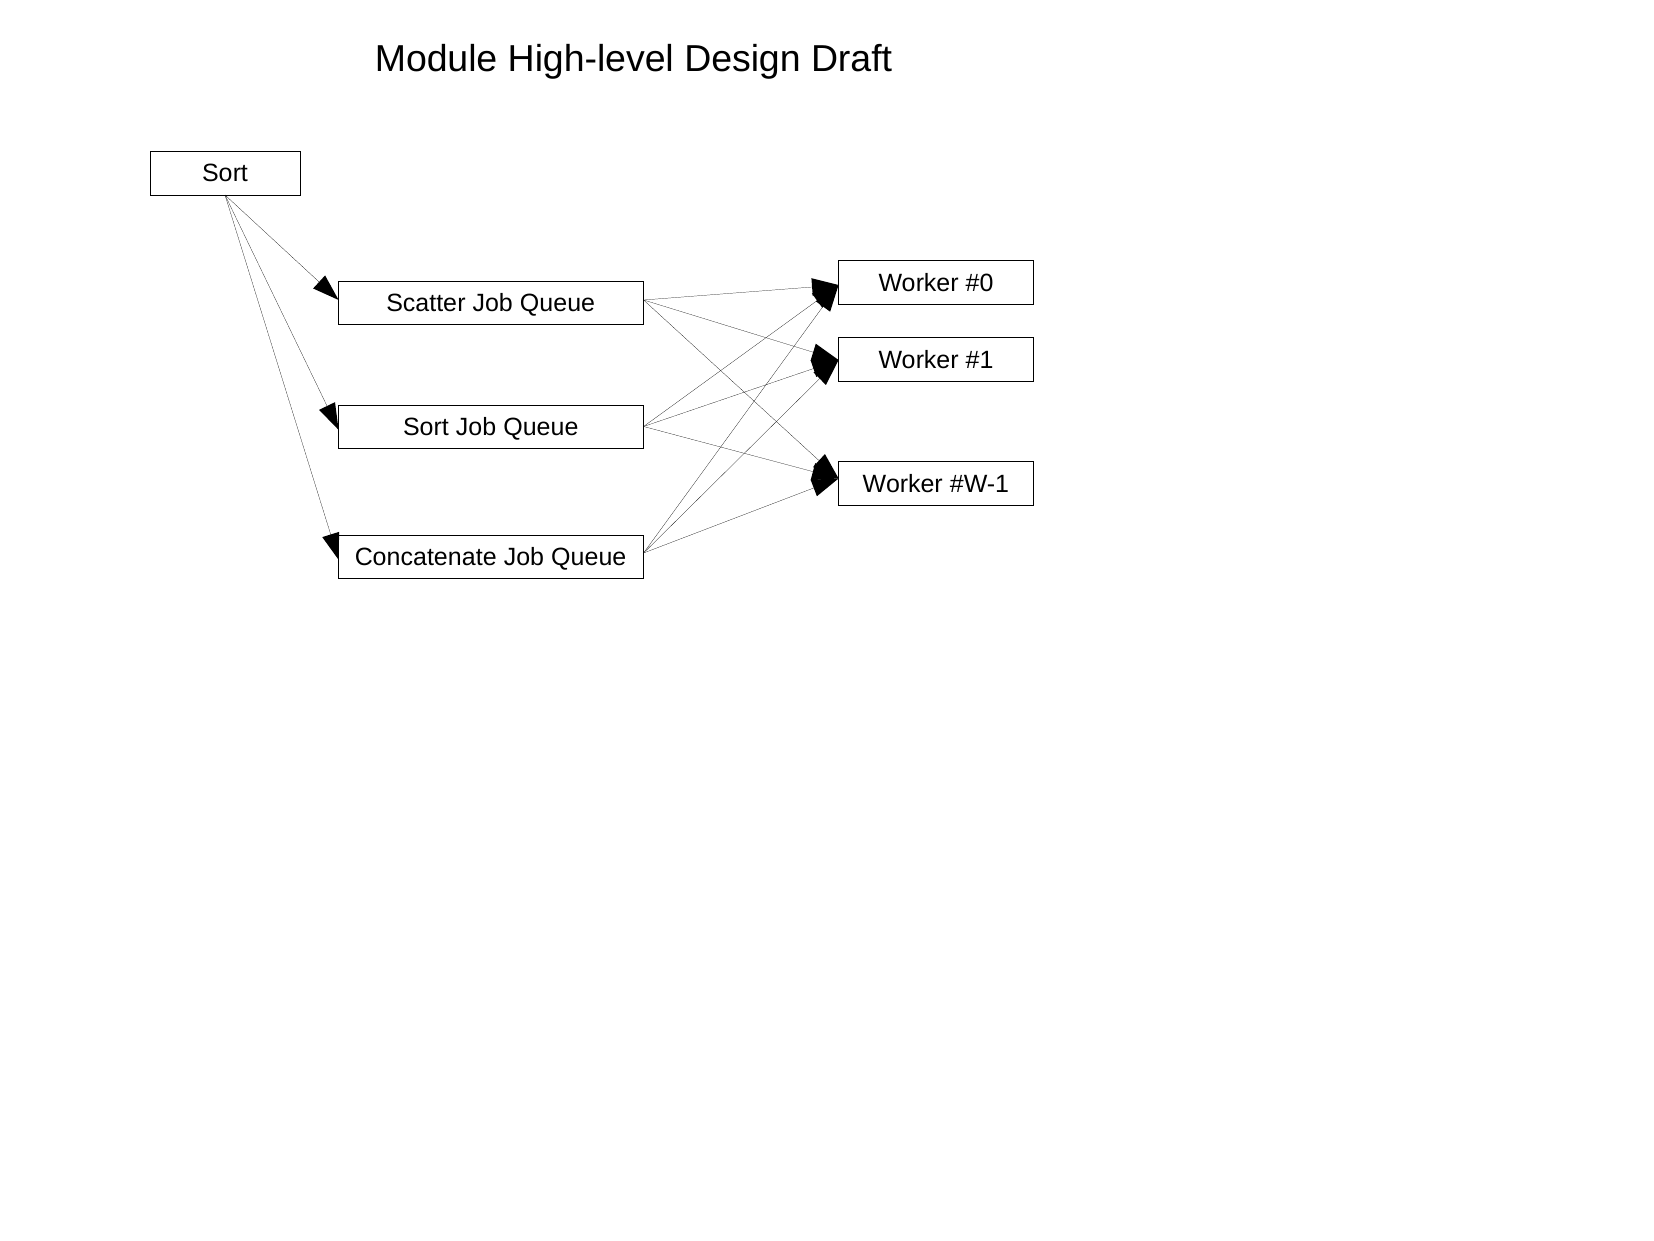

Module High-level Design Draft
Sort
Worker #0
Scatter Job Queue
Worker #1
Sort Job Queue
Worker #W-1
Concatenate Job Queue